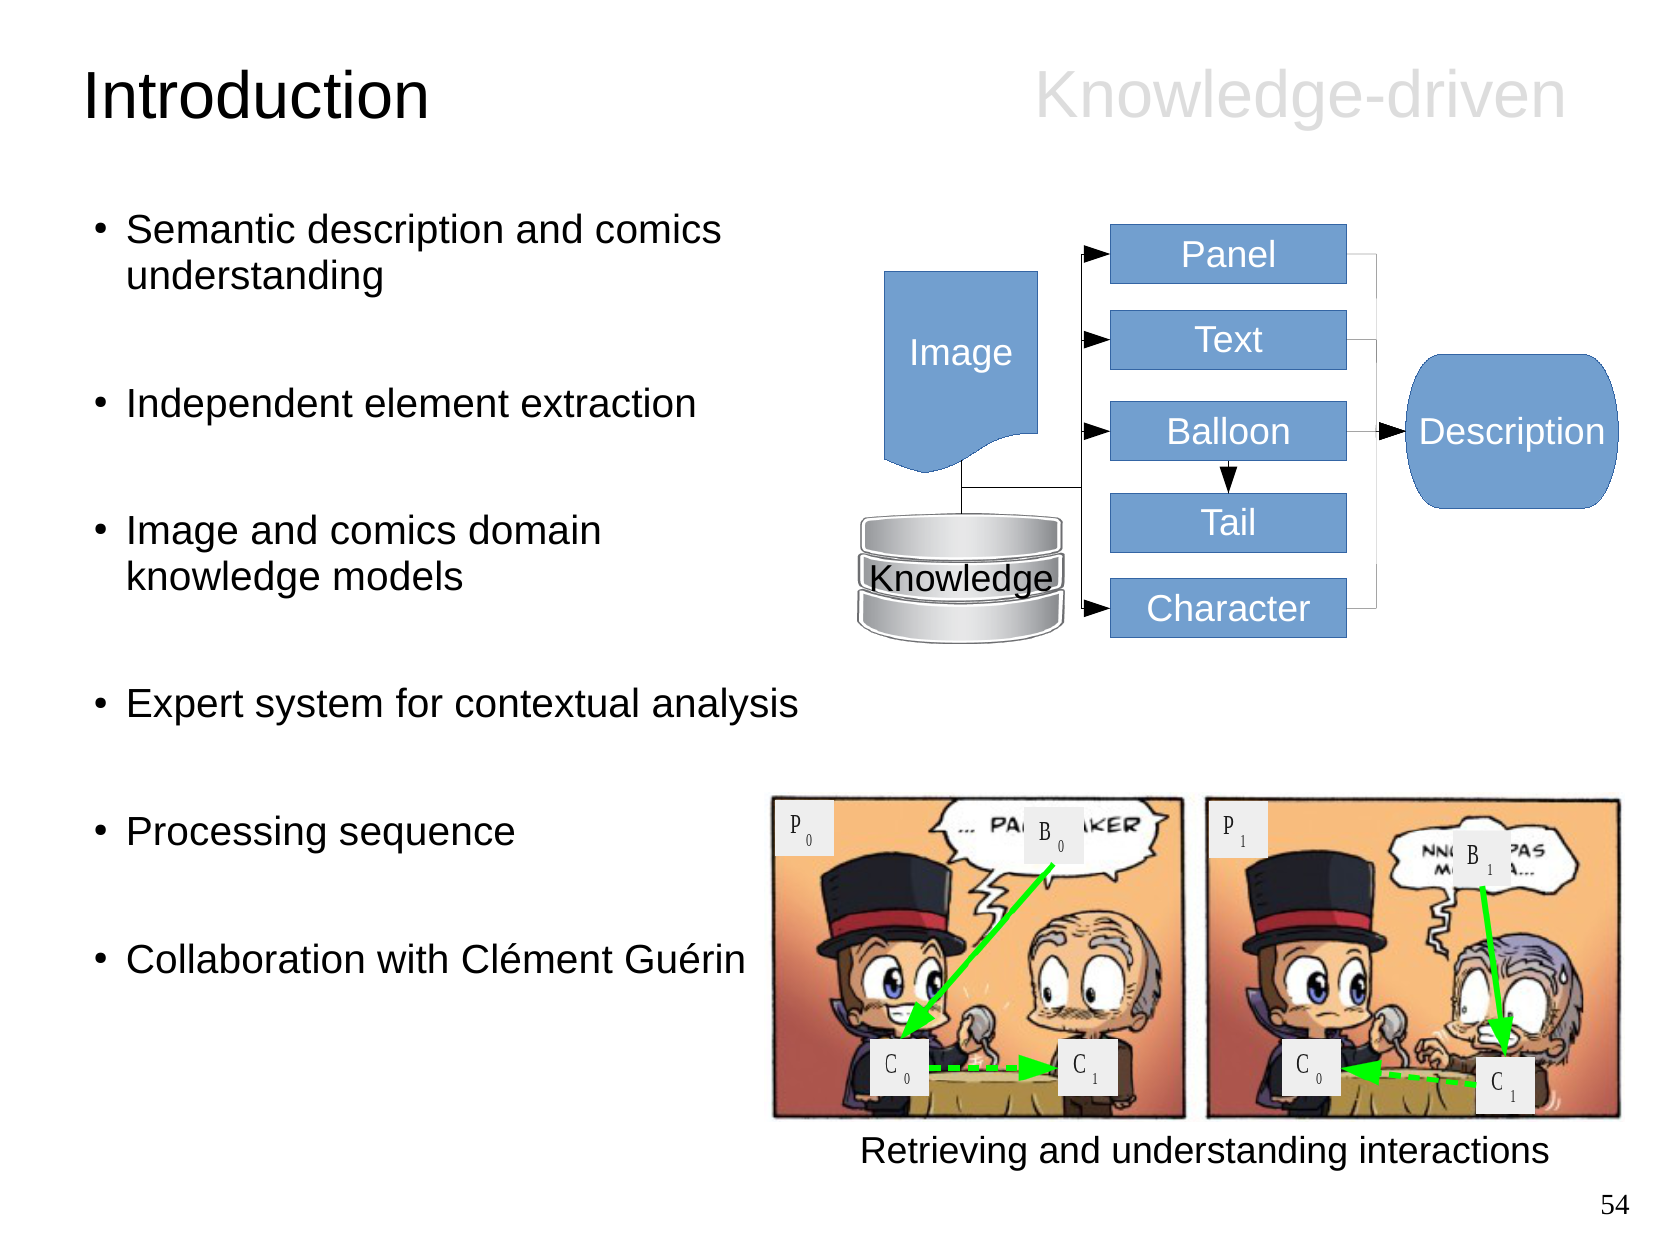

# Introduction
Semantic description and comics understanding
Independent element extraction
Image and comics domain knowledge models
Expert system for contextual analysis
Processing sequence
Collaboration with Clément Guérin
Panel
Image
Text
Description
Balloon
Tail
Knowledge
Character
Retrieving and understanding interactions
54